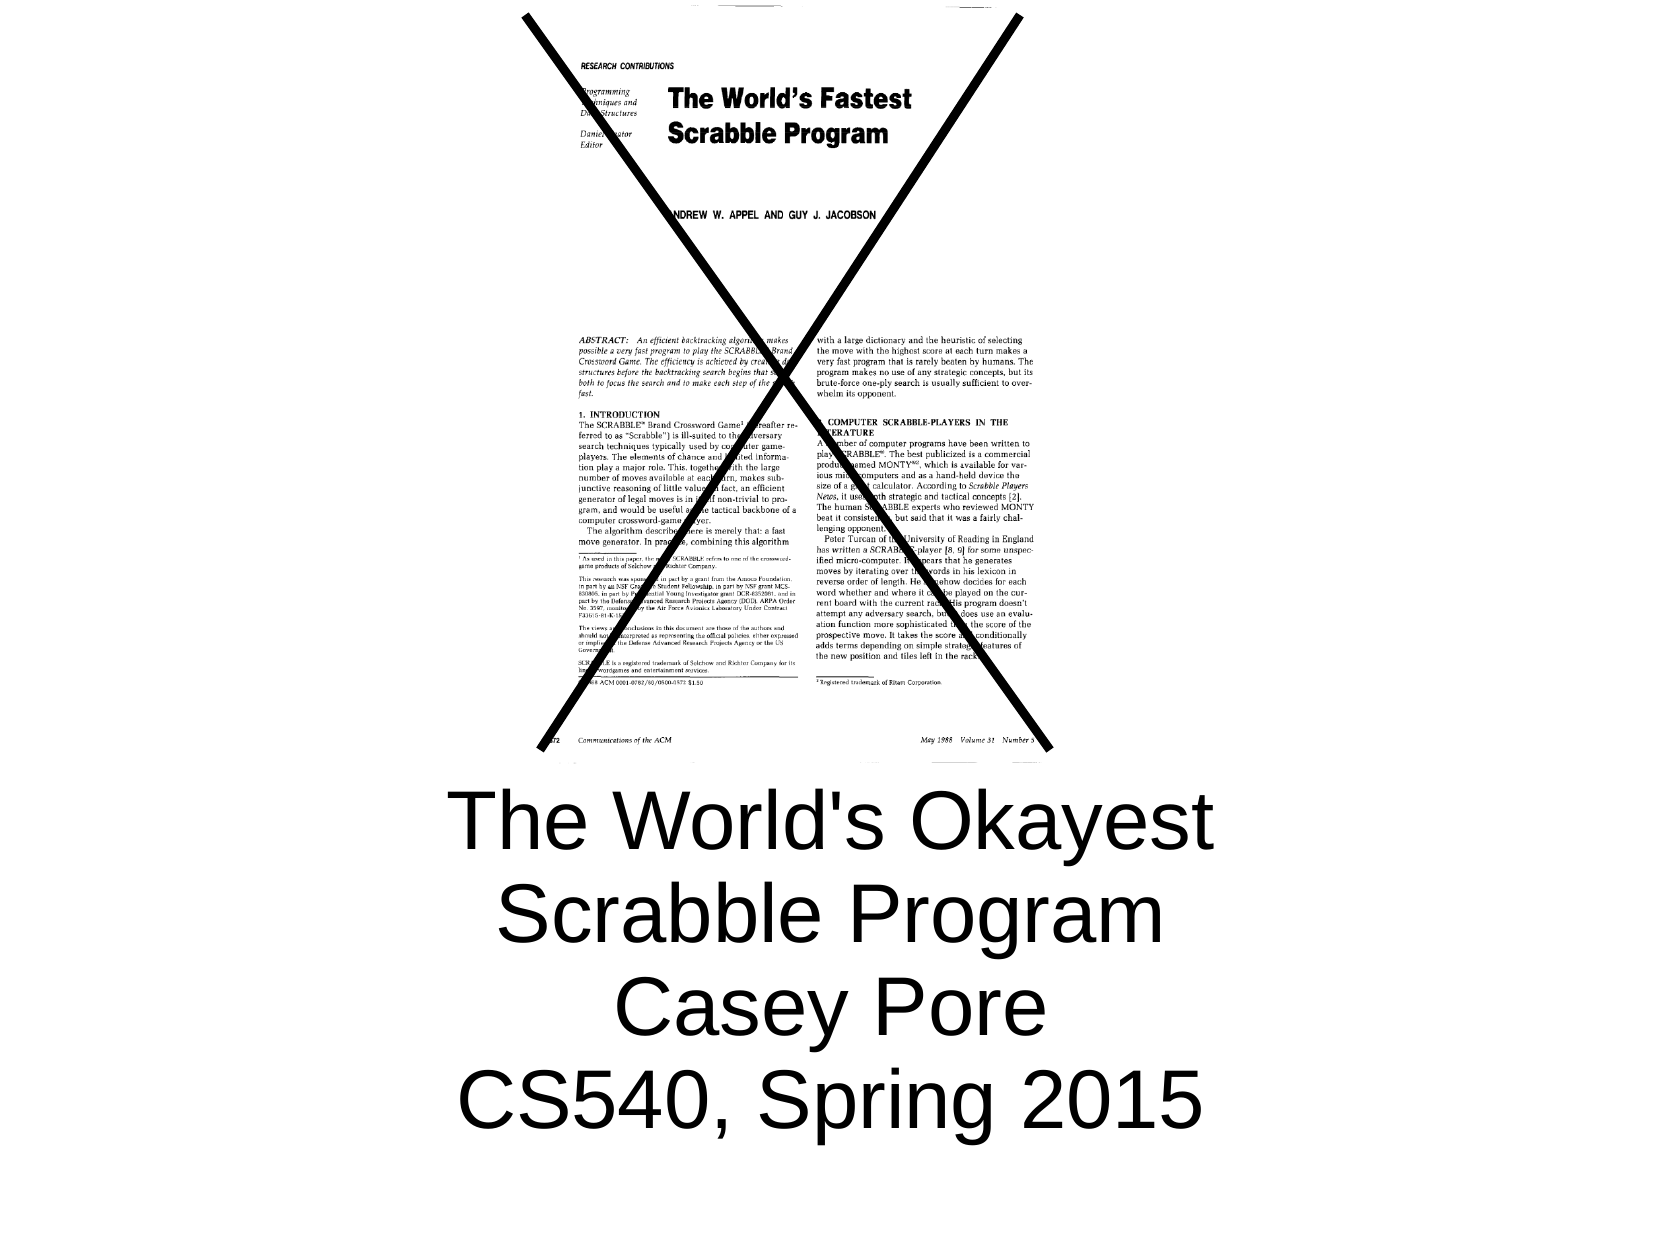

# The World's Okayest
Scrabble Program
Casey Pore
CS540, Spring 2015